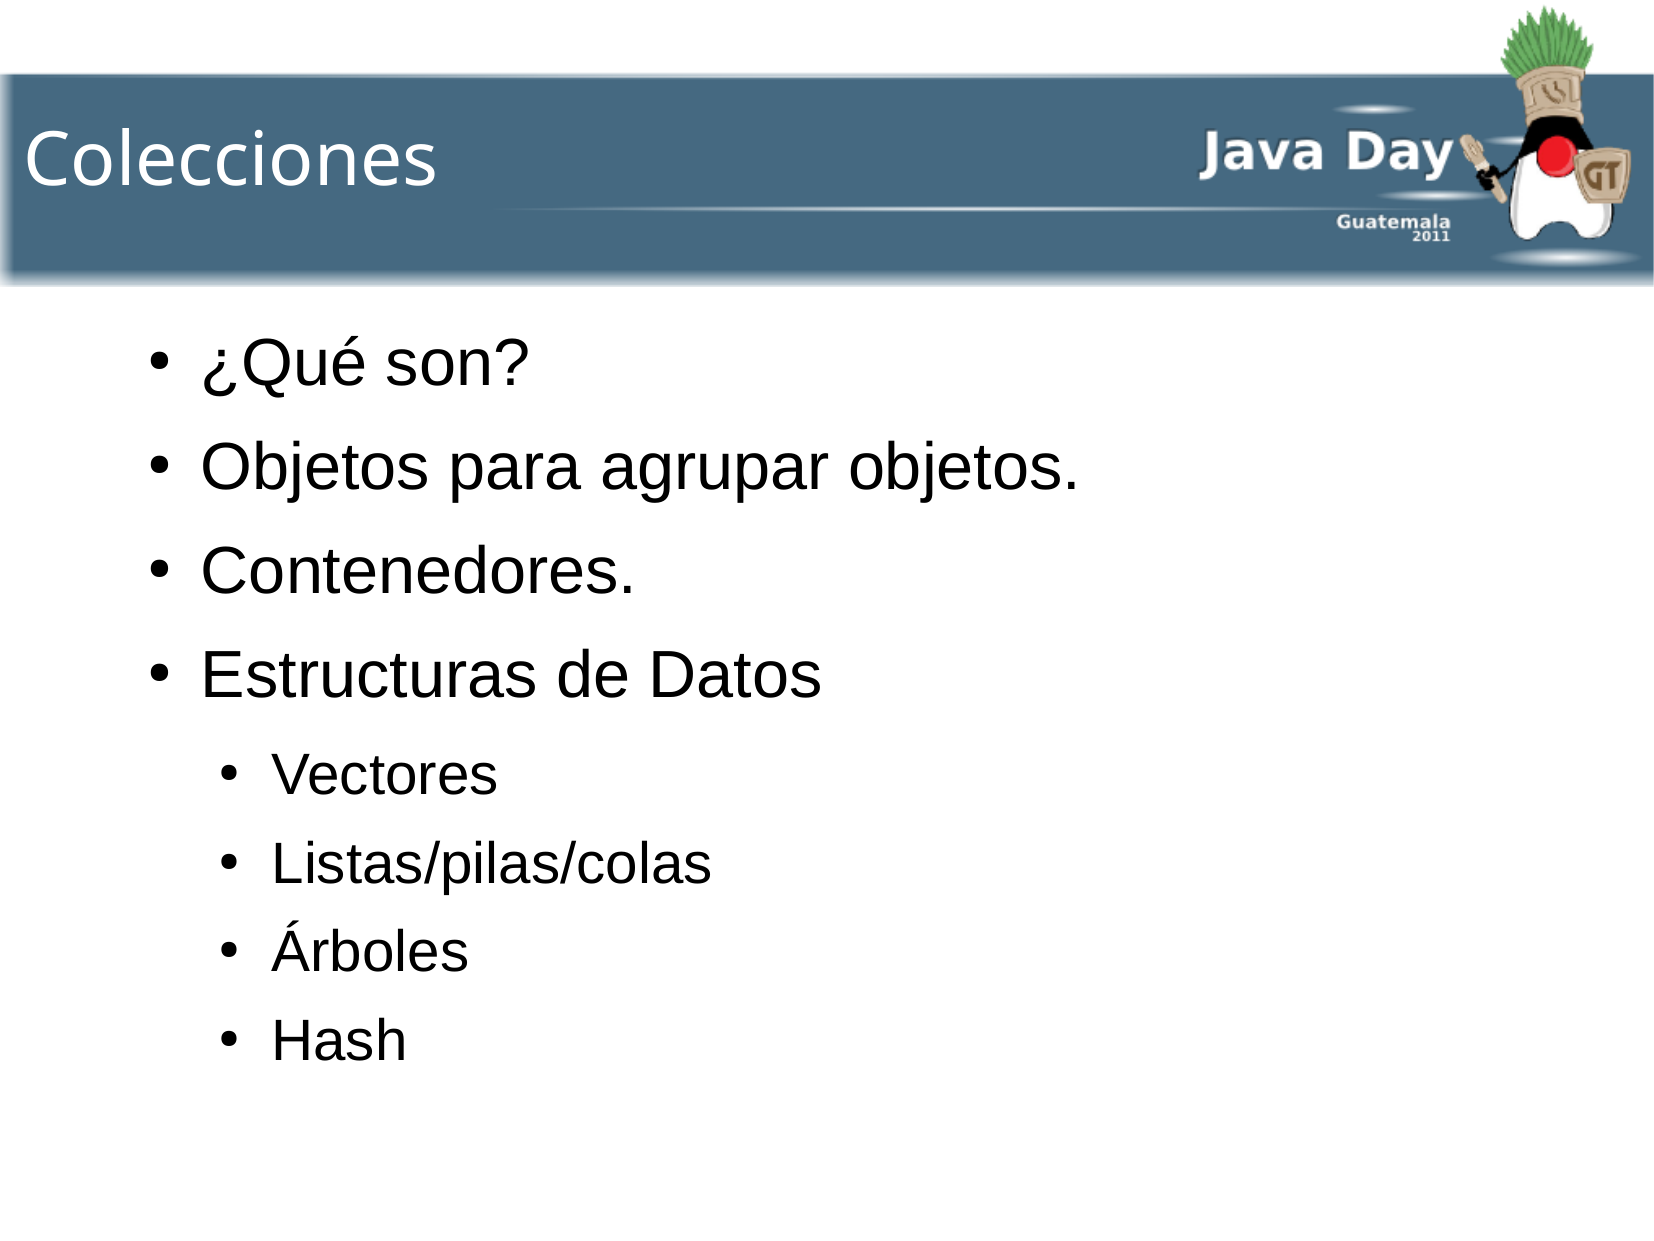

# Colecciones
¿Qué son?
Objetos para agrupar objetos.
Contenedores.
Estructuras de Datos
Vectores
Listas/pilas/colas
Árboles
Hash